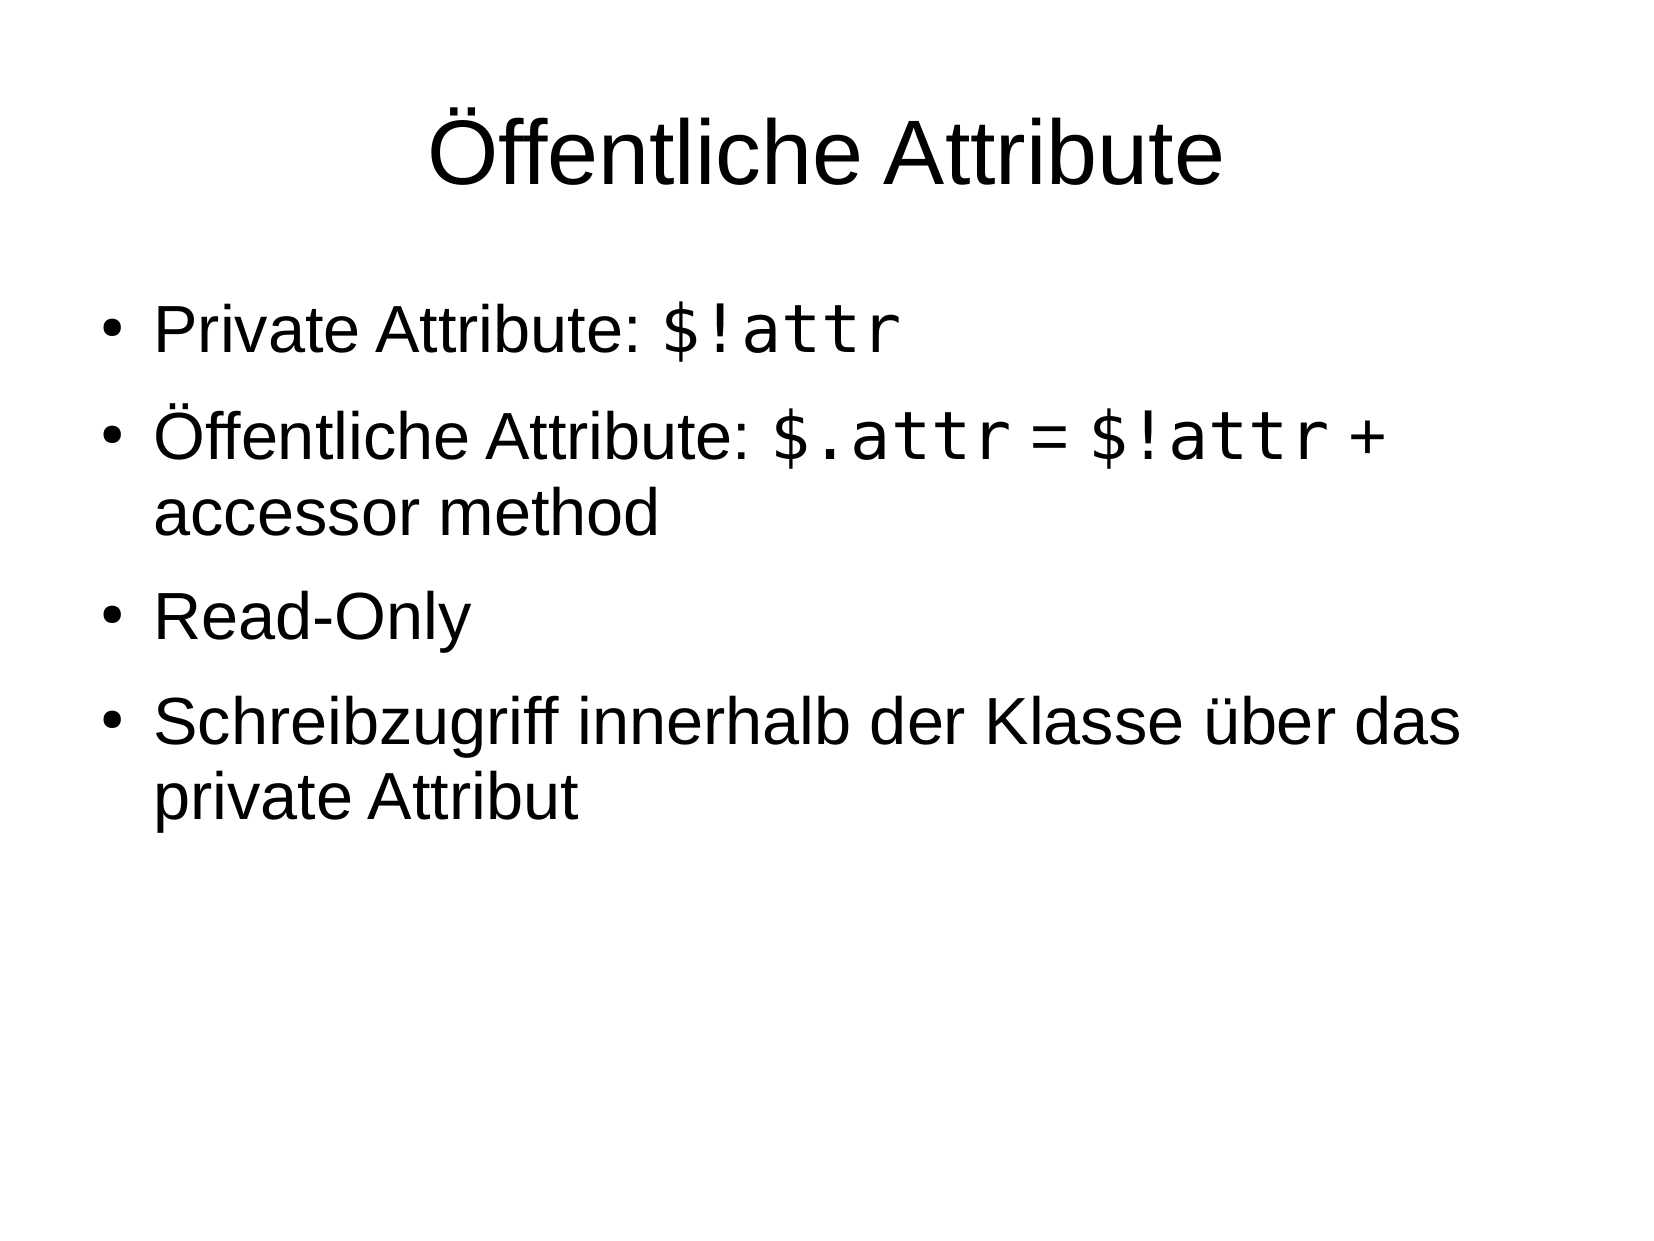

# Öffentliche Attribute
Private Attribute: $!attr
Öffentliche Attribute: $.attr = $!attr + accessor method
Read-Only
Schreibzugriff innerhalb der Klasse über das private Attribut